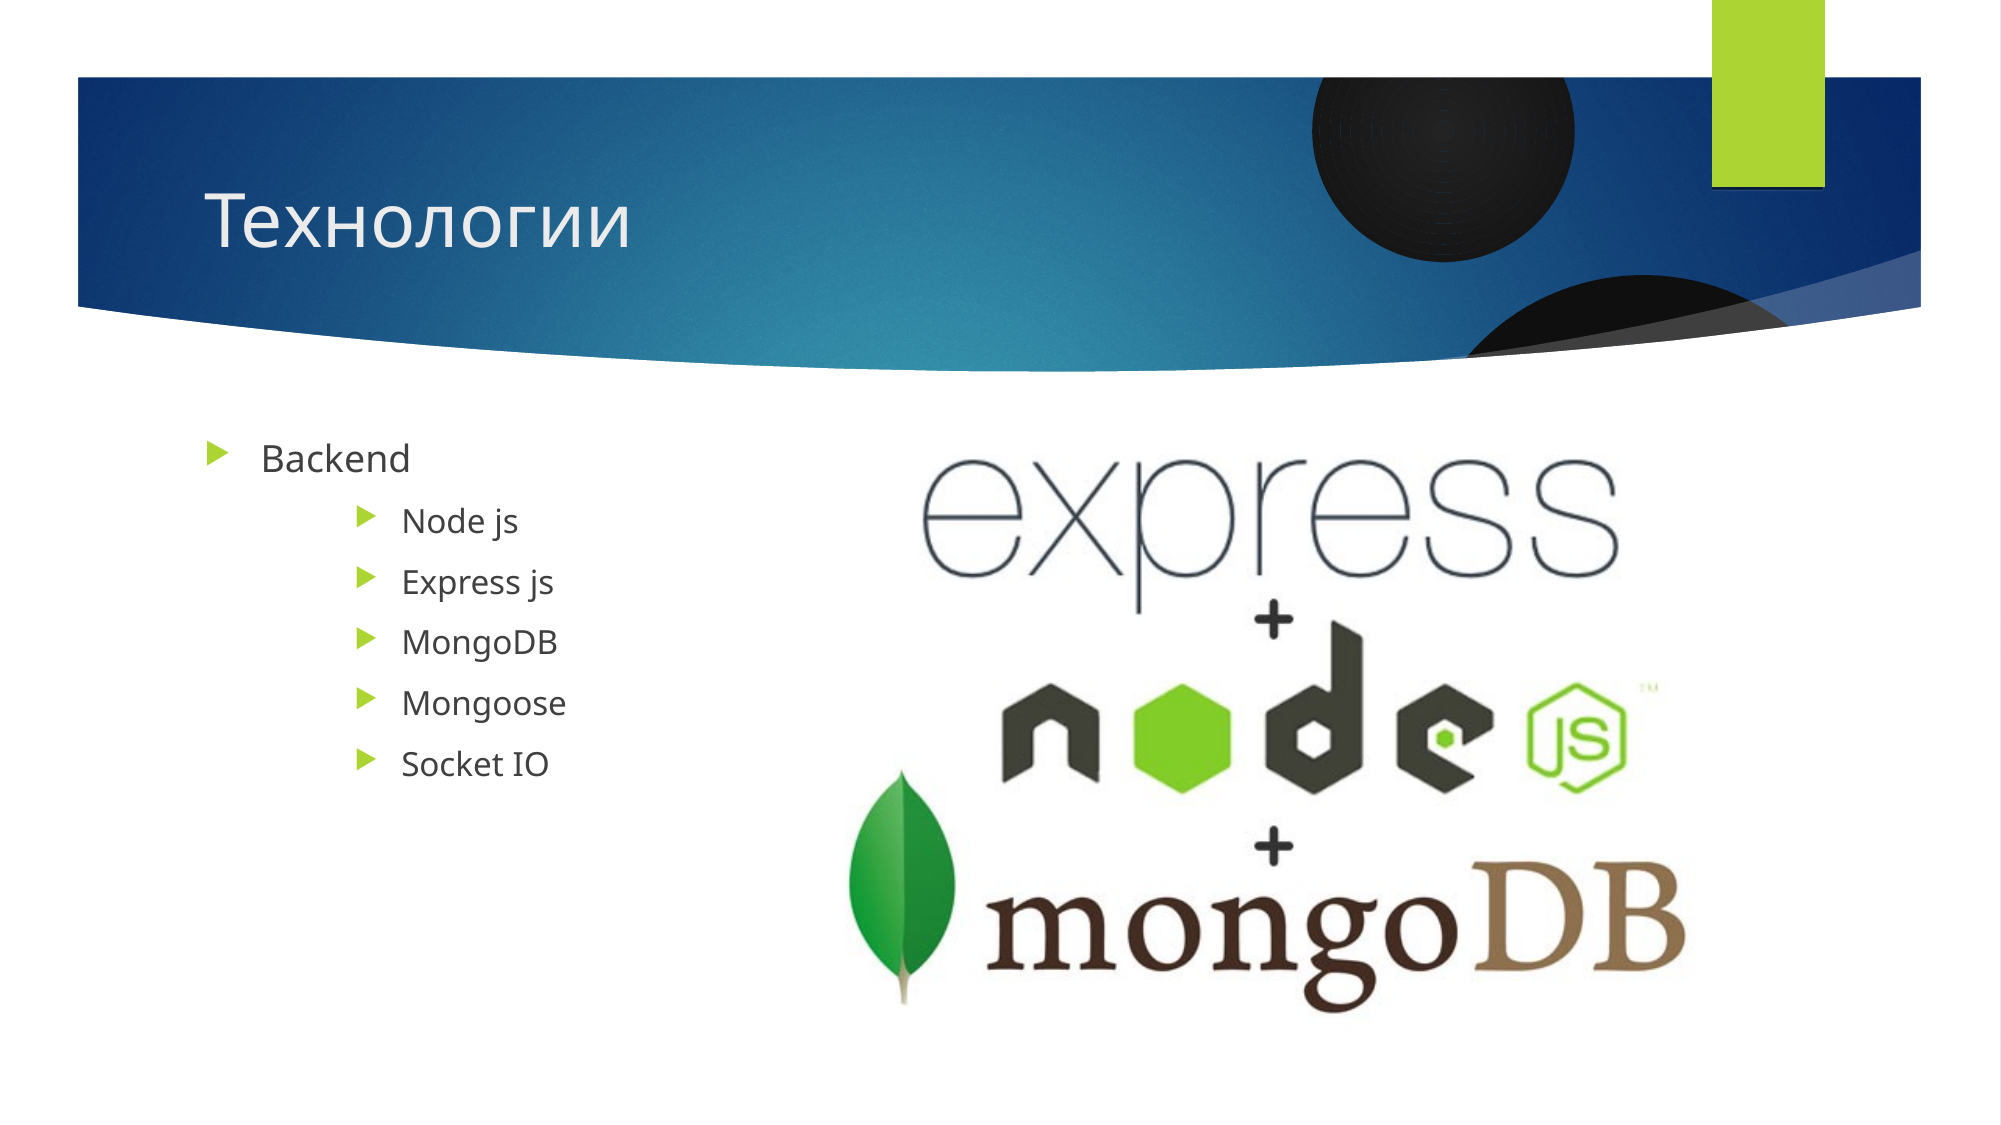

# Технологии
Backend
Node js
Express js
MongoDB
Mongoose
Socket IO